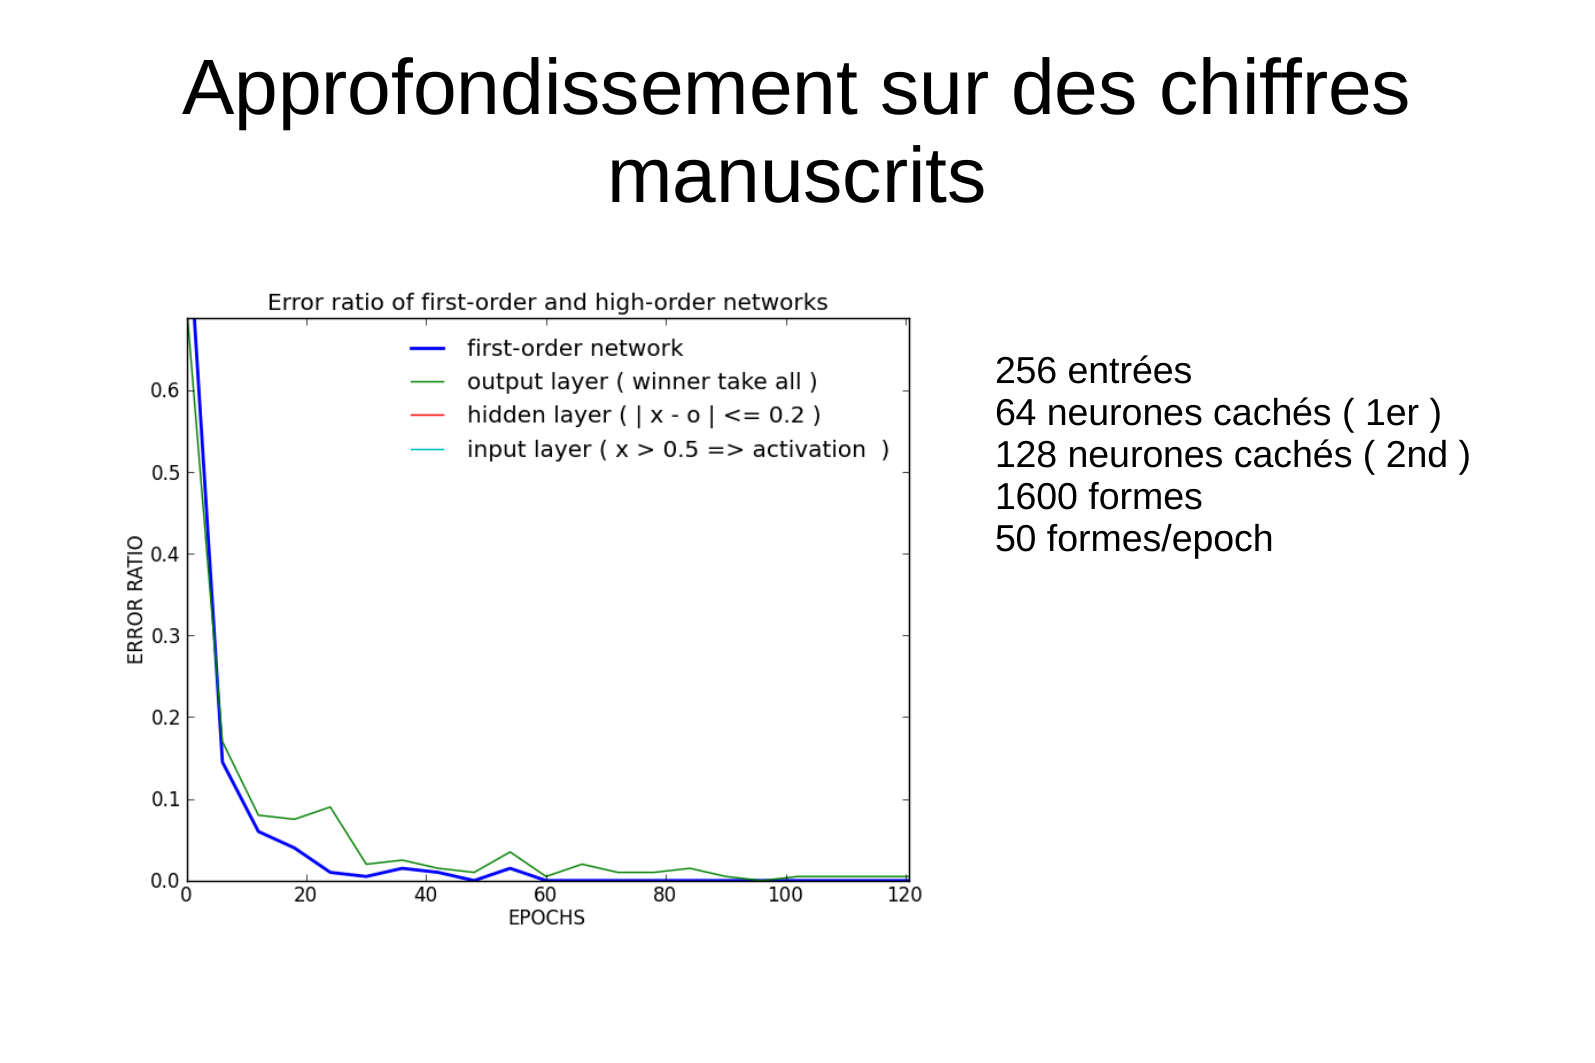

# Approfondissement sur des chiffres manuscrits
256 entrées
64 neurones cachés ( 1er )
128 neurones cachés ( 2nd )
1600 formes
50 formes/epoch